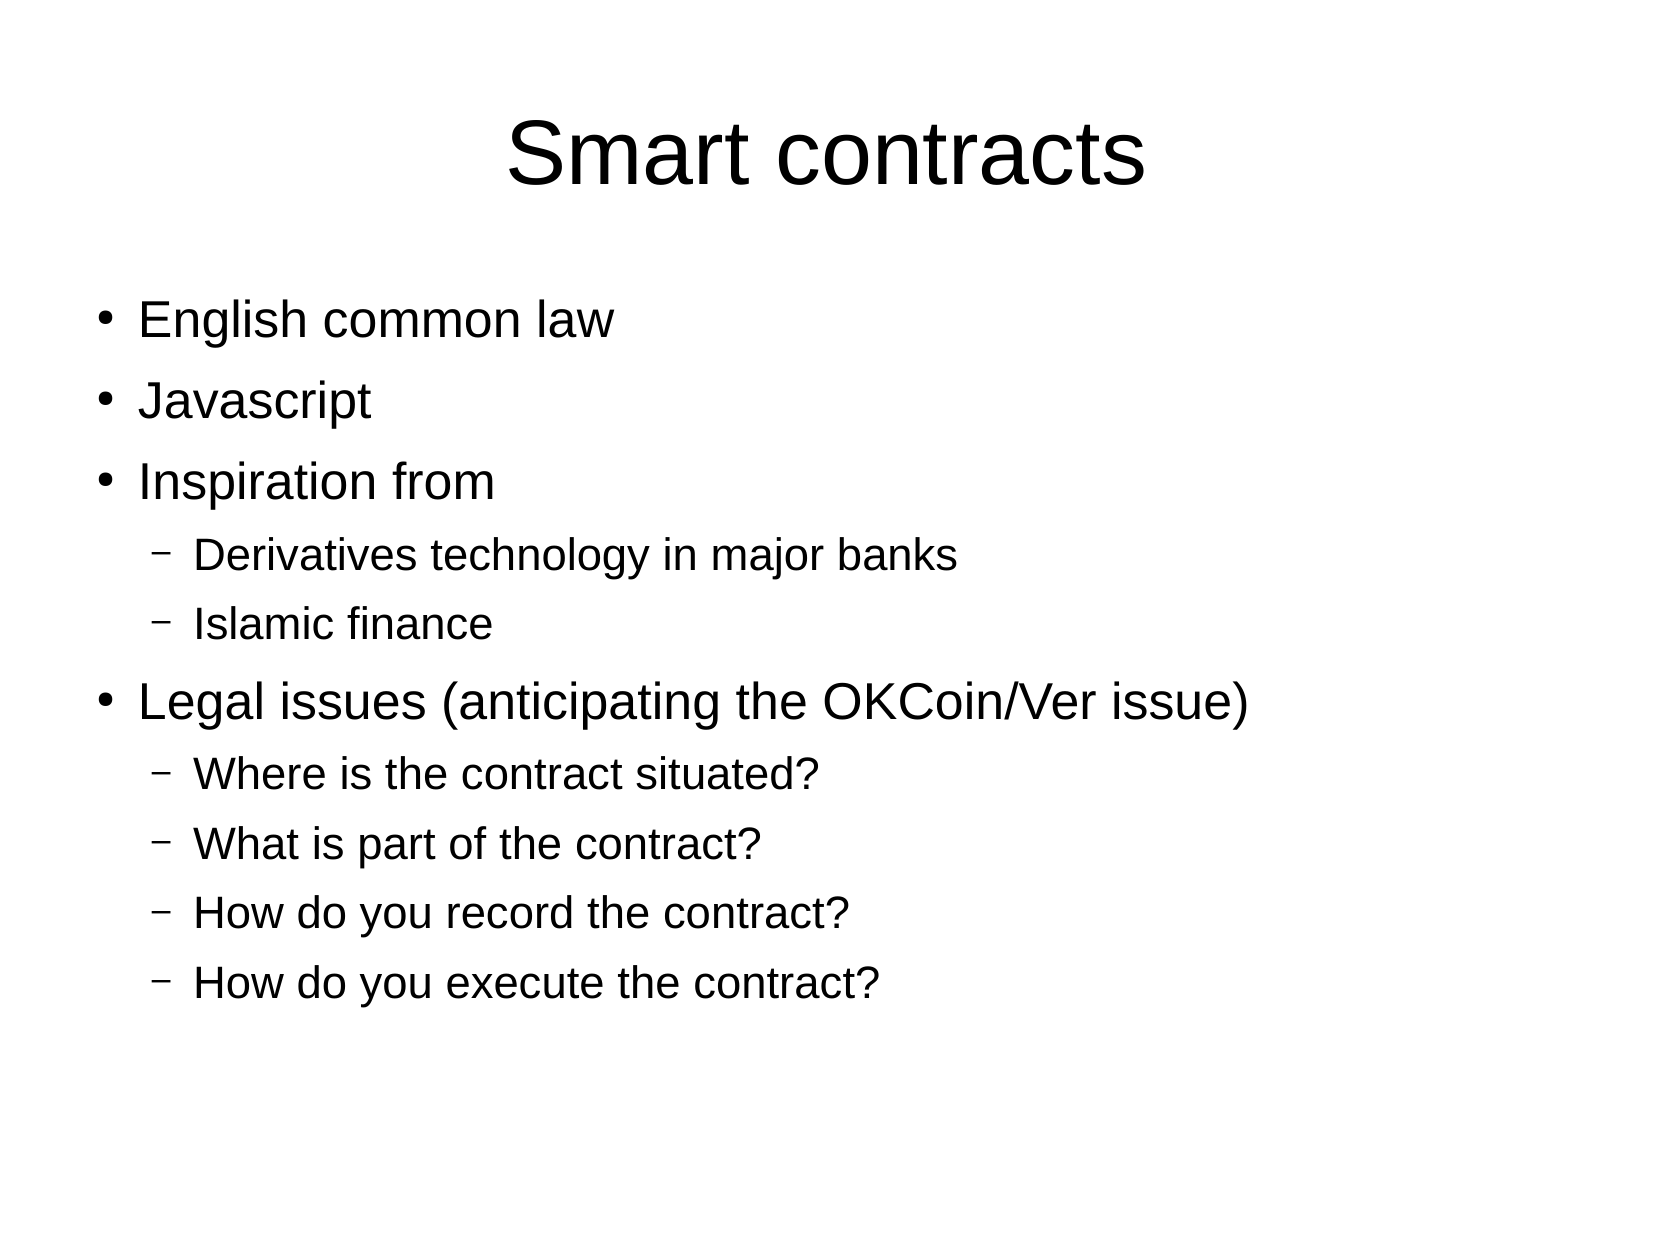

# Smart contracts
English common law
Javascript
Inspiration from
Derivatives technology in major banks
Islamic finance
Legal issues (anticipating the OKCoin/Ver issue)
Where is the contract situated?
What is part of the contract?
How do you record the contract?
How do you execute the contract?